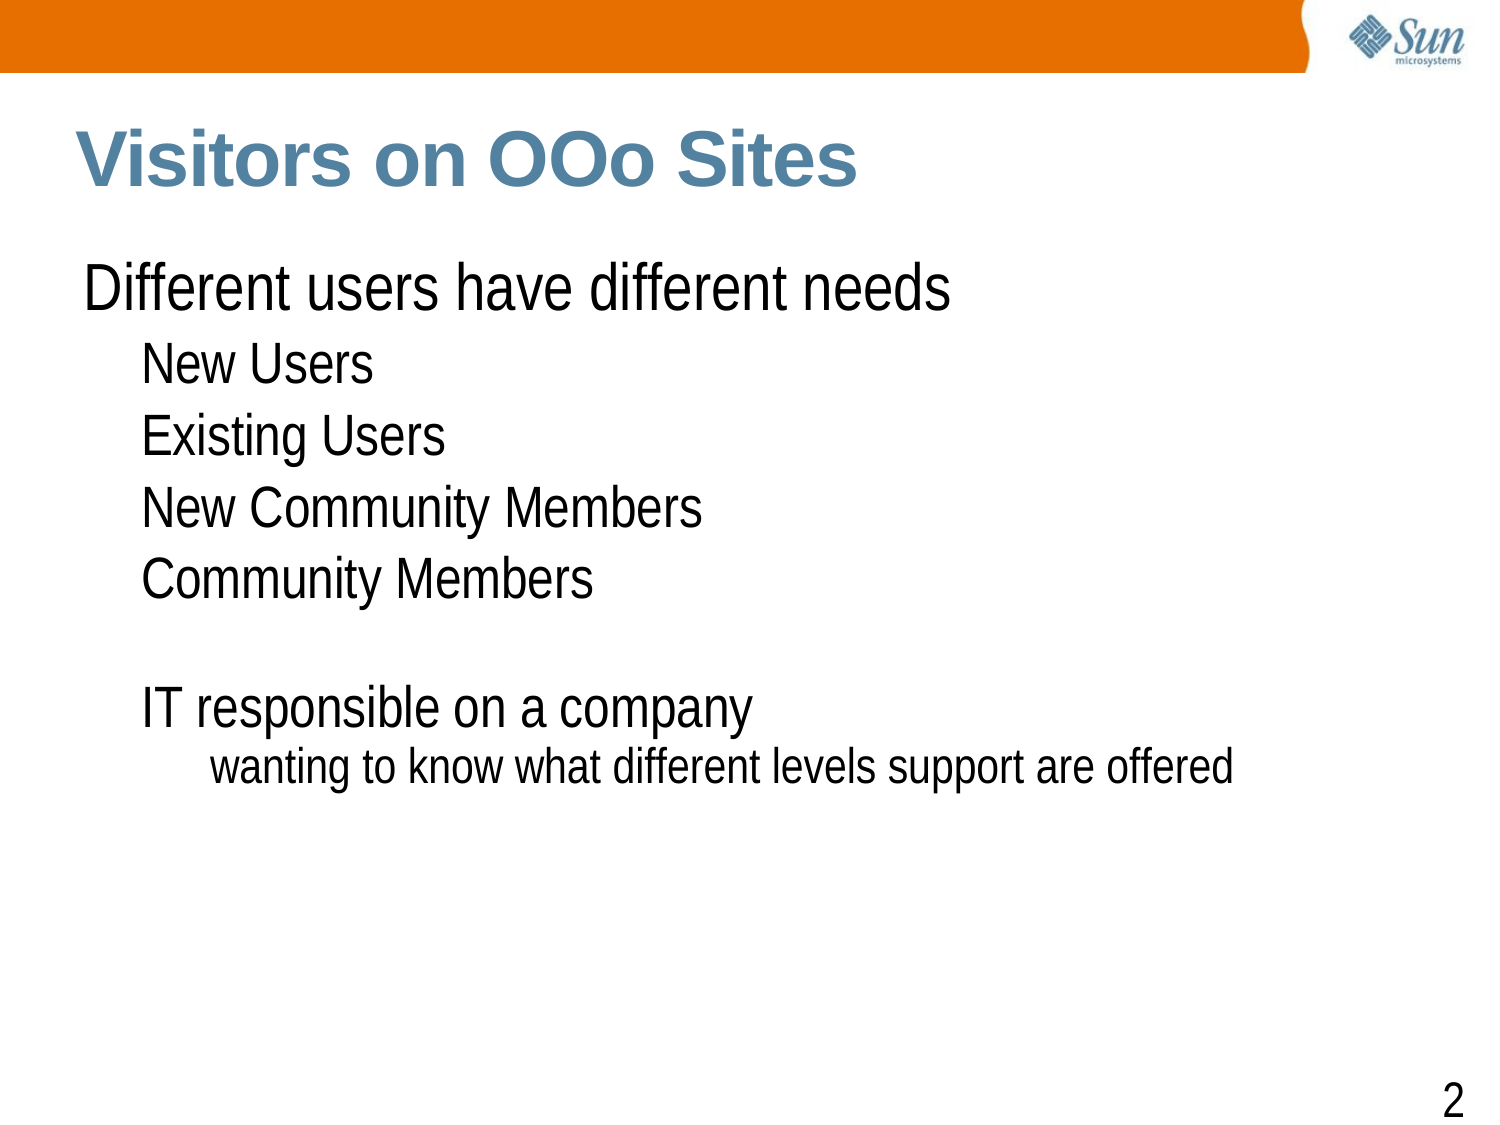

# Visitors on OOo Sites
Different users have different needs
New Users
Existing Users
New Community Members
Community Members
IT responsible on a company
wanting to know what different levels support are offered